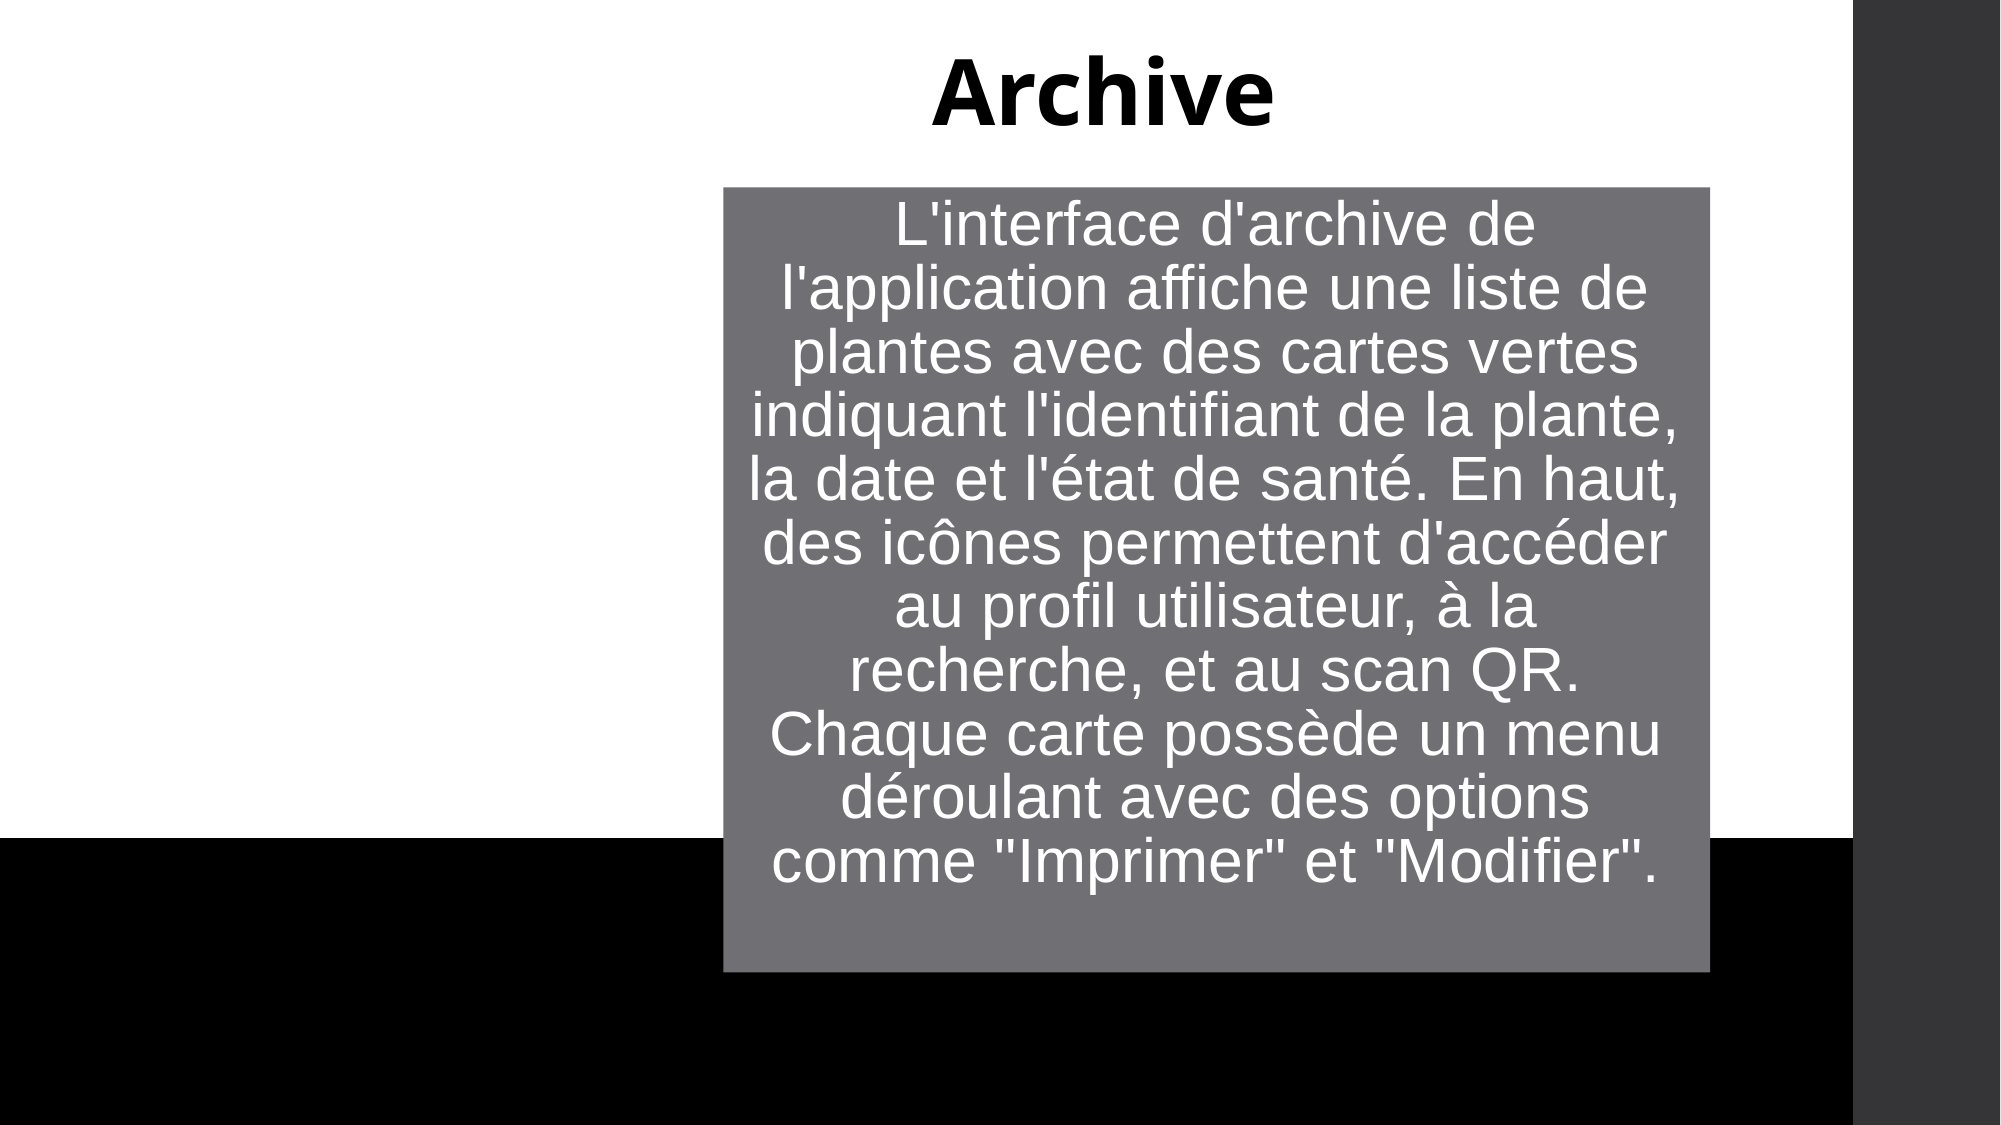

Archive
L'interface d'archive de l'application affiche une liste de plantes avec des cartes vertes indiquant l'identifiant de la plante, la date et l'état de santé. En haut, des icônes permettent d'accéder au profil utilisateur, à la recherche, et au scan QR. Chaque carte possède un menu déroulant avec des options comme "Imprimer" et "Modifier".